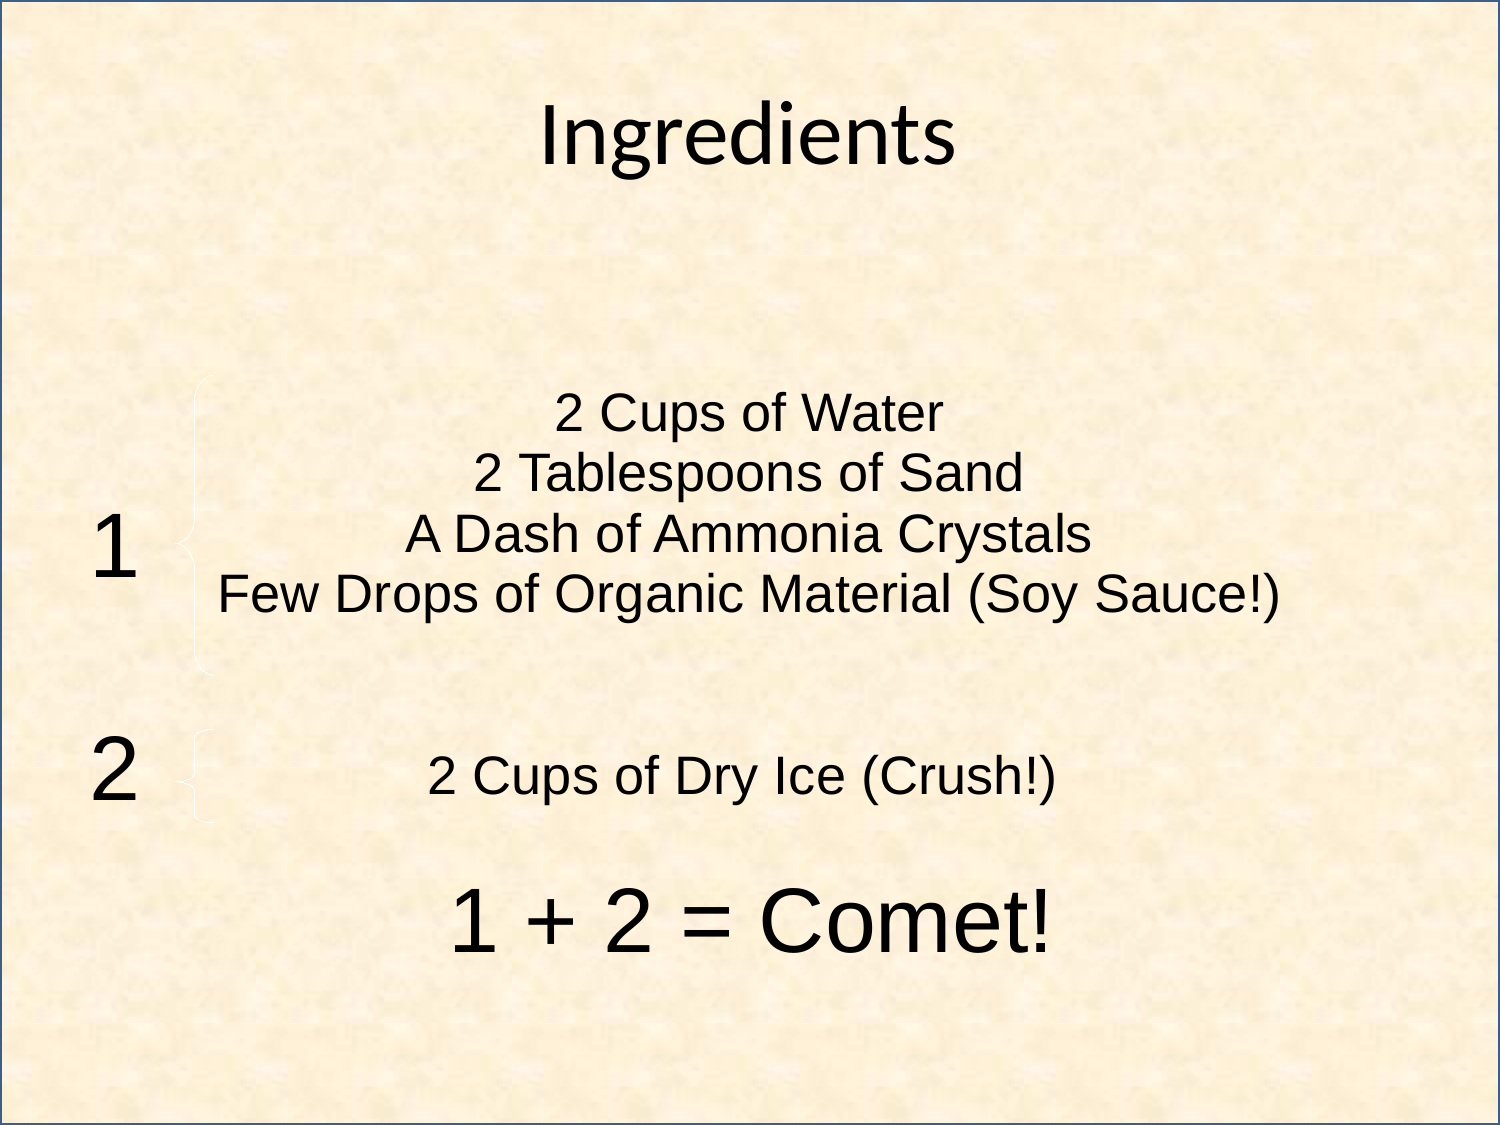

# Ingredients
2 Cups of Water
2 Tablespoons of Sand
A Dash of Ammonia Crystals
Few Drops of Organic Material (Soy Sauce!)
2 Cups of Dry Ice (Crush!)
1
2
1 + 2 = Comet!